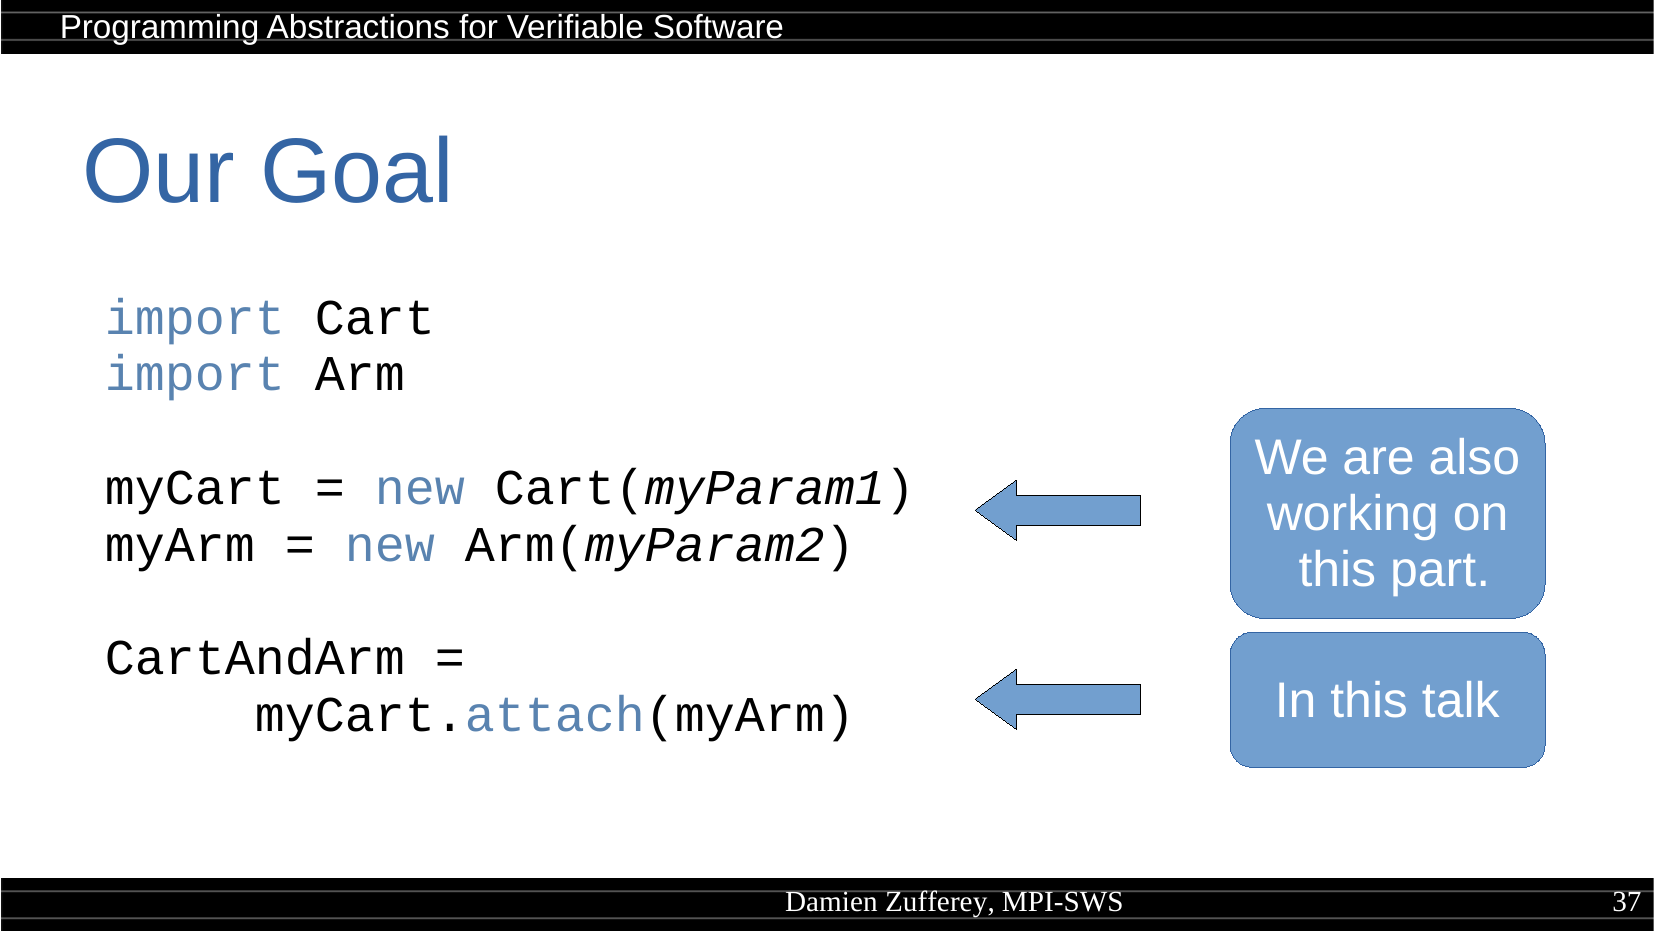

# Our Goal
import Cart
import Arm
myCart = new Cart(myParam1)
myArm = new Arm(myParam2)
CartAndArm =
		myCart.attach(myArm)
We are also
working on
 this part.
In this talk